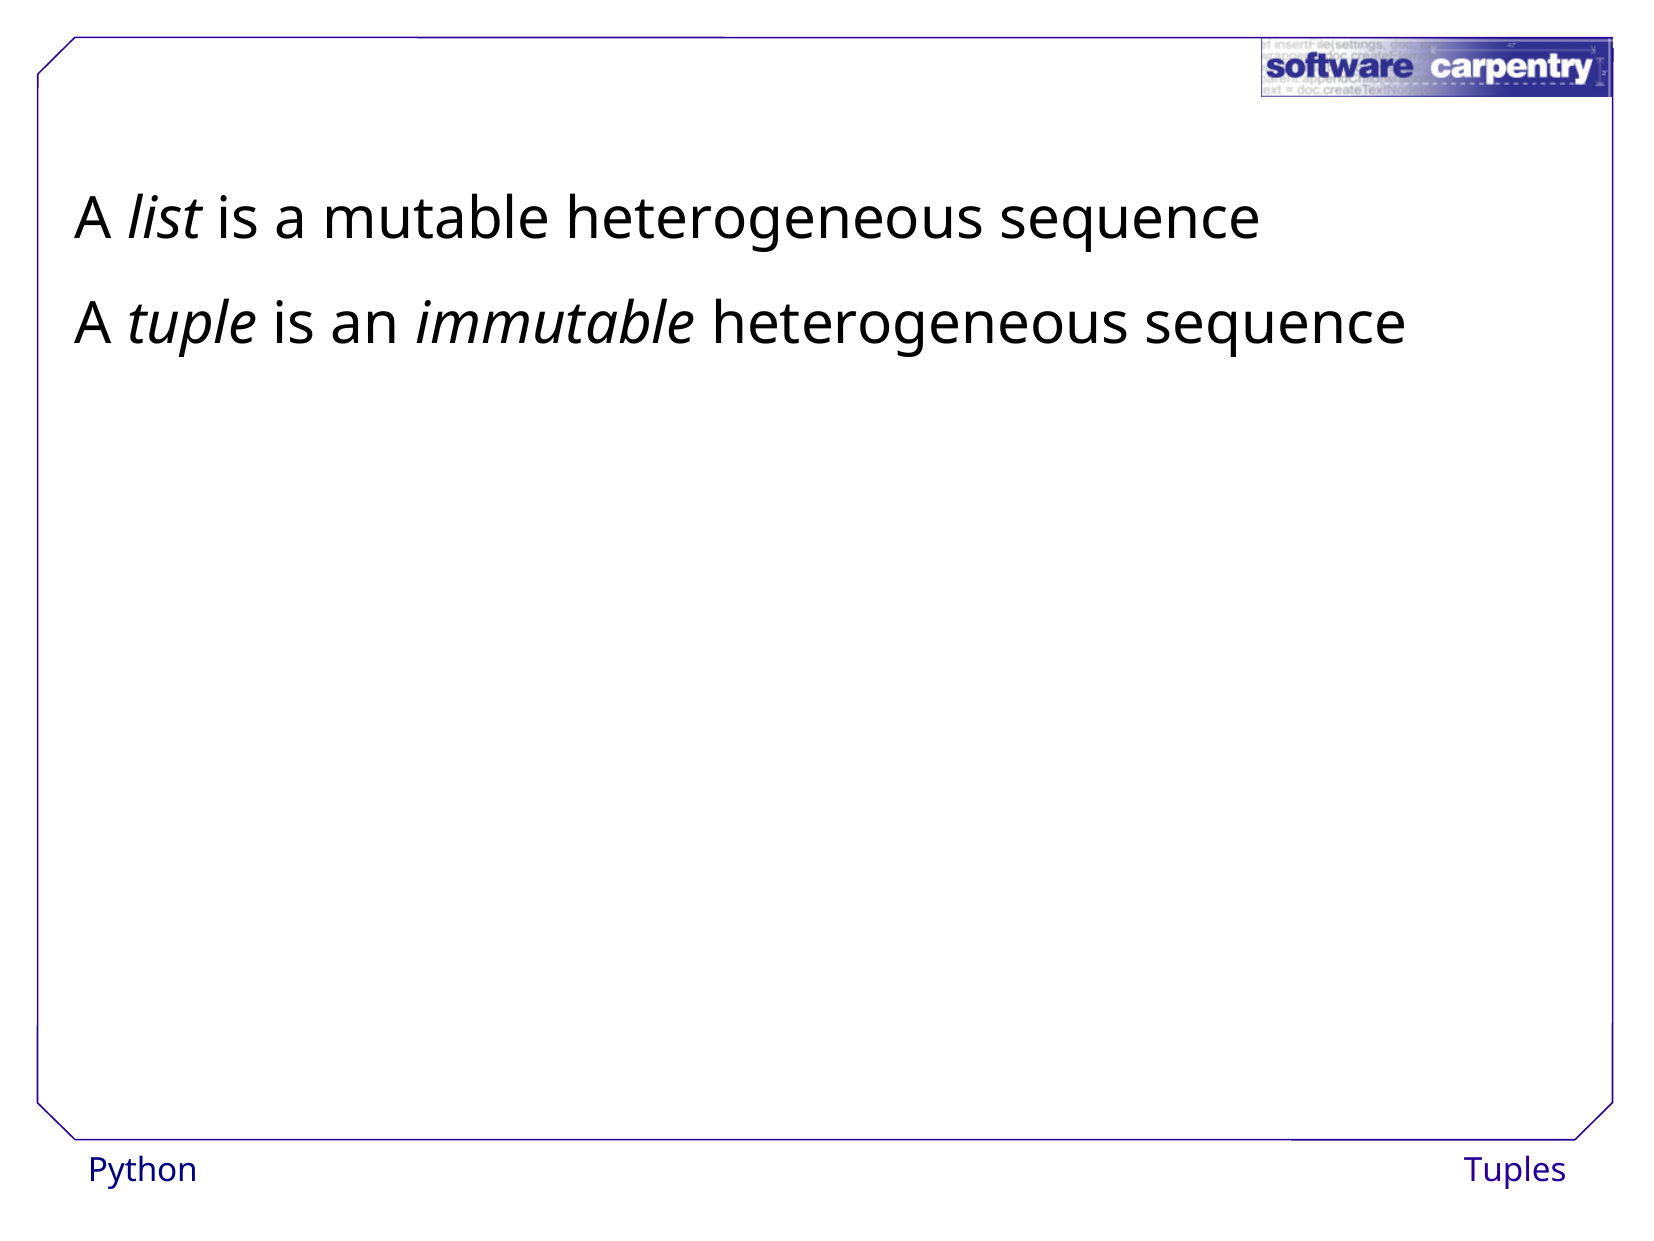

A list is a mutable heterogeneous sequence
A tuple is an immutable heterogeneous sequence